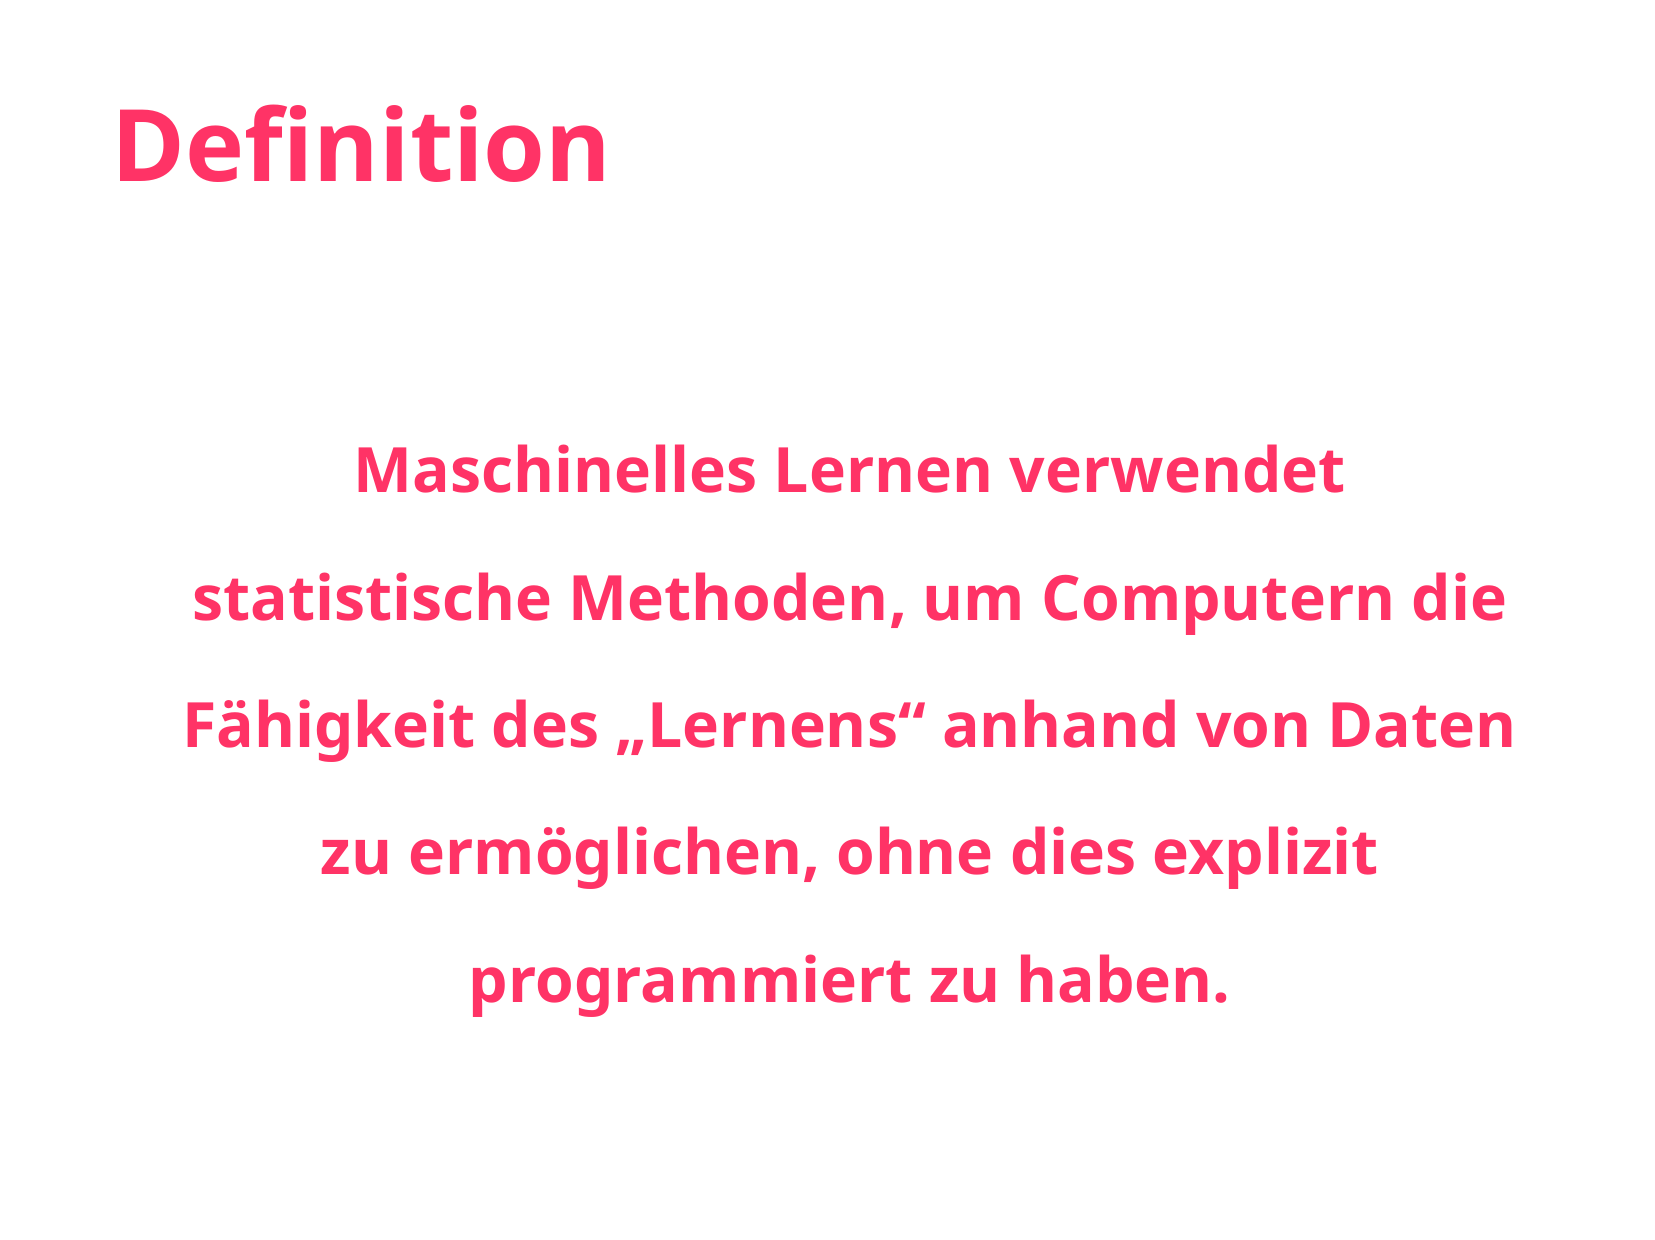

Definition
# Maschinelles Lernen verwendet statistische Methoden, um Computern die Fähigkeit des „Lernens“ anhand von Daten zu ermöglichen, ohne dies explizit programmiert zu haben.